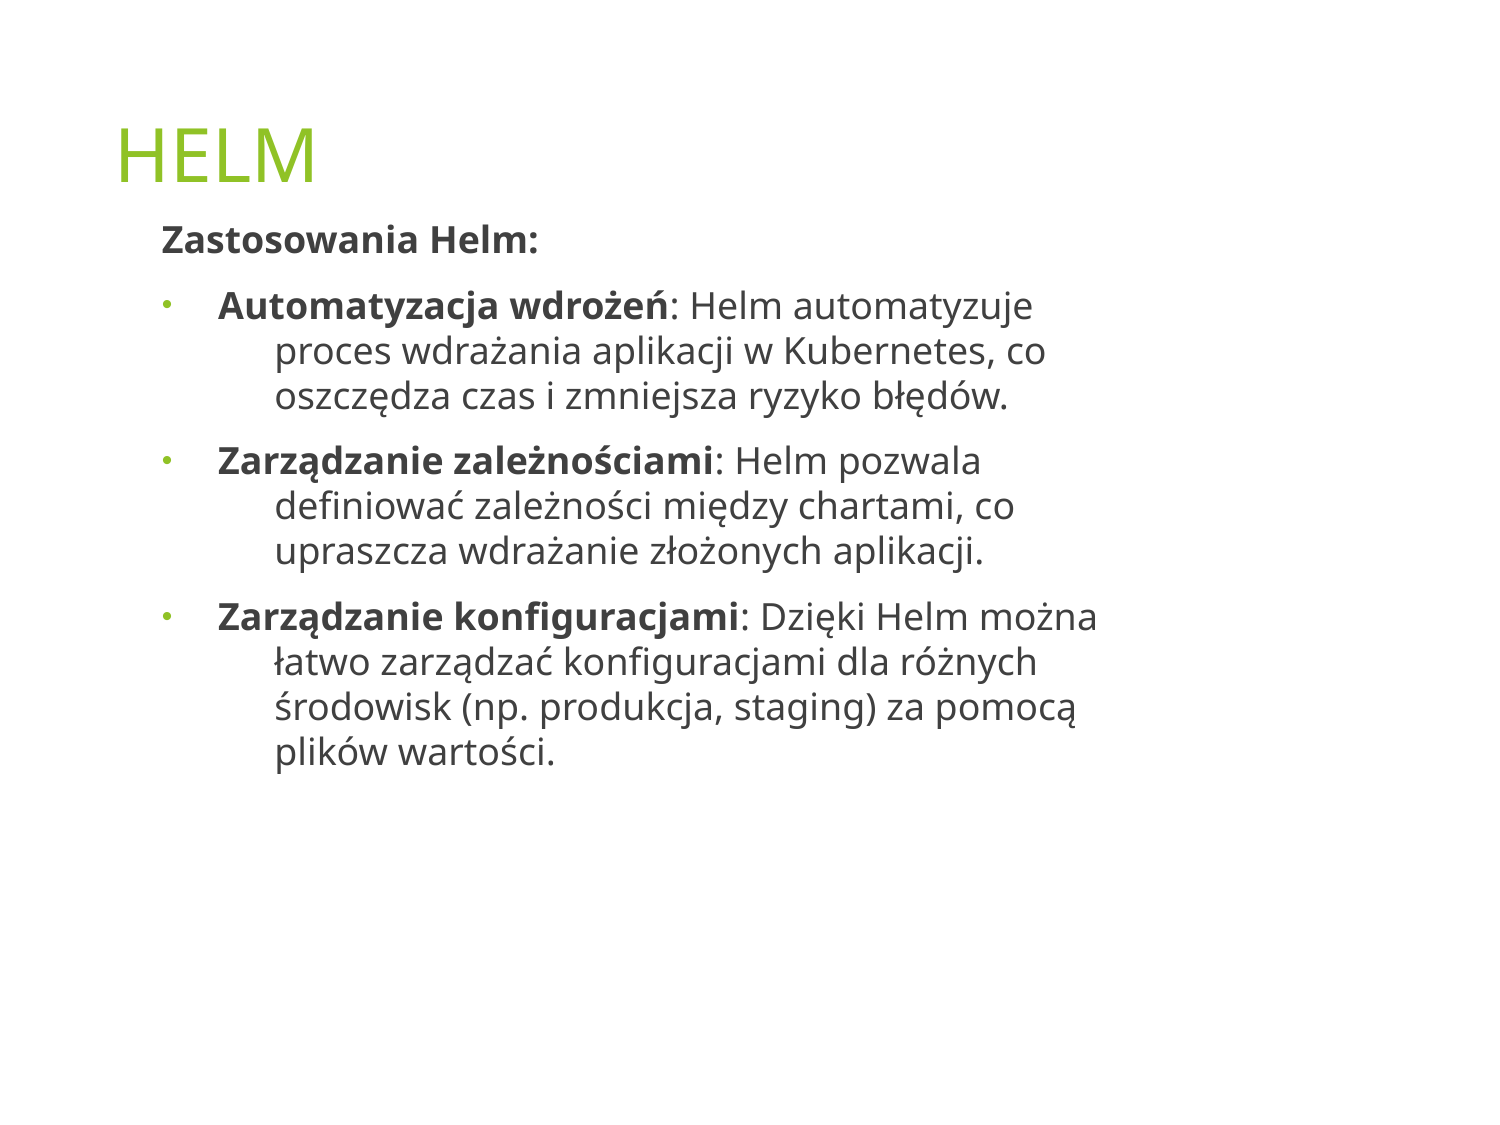

# HELM
Zastosowania Helm:
Automatyzacja wdrożeń: Helm automatyzuje proces wdrażania aplikacji w Kubernetes, co oszczędza czas i zmniejsza ryzyko błędów.
Zarządzanie zależnościami: Helm pozwala definiować zależności między chartami, co upraszcza wdrażanie złożonych aplikacji.
Zarządzanie konfiguracjami: Dzięki Helm można łatwo zarządzać konfiguracjami dla różnych środowisk (np. produkcja, staging) za pomocą plików wartości.